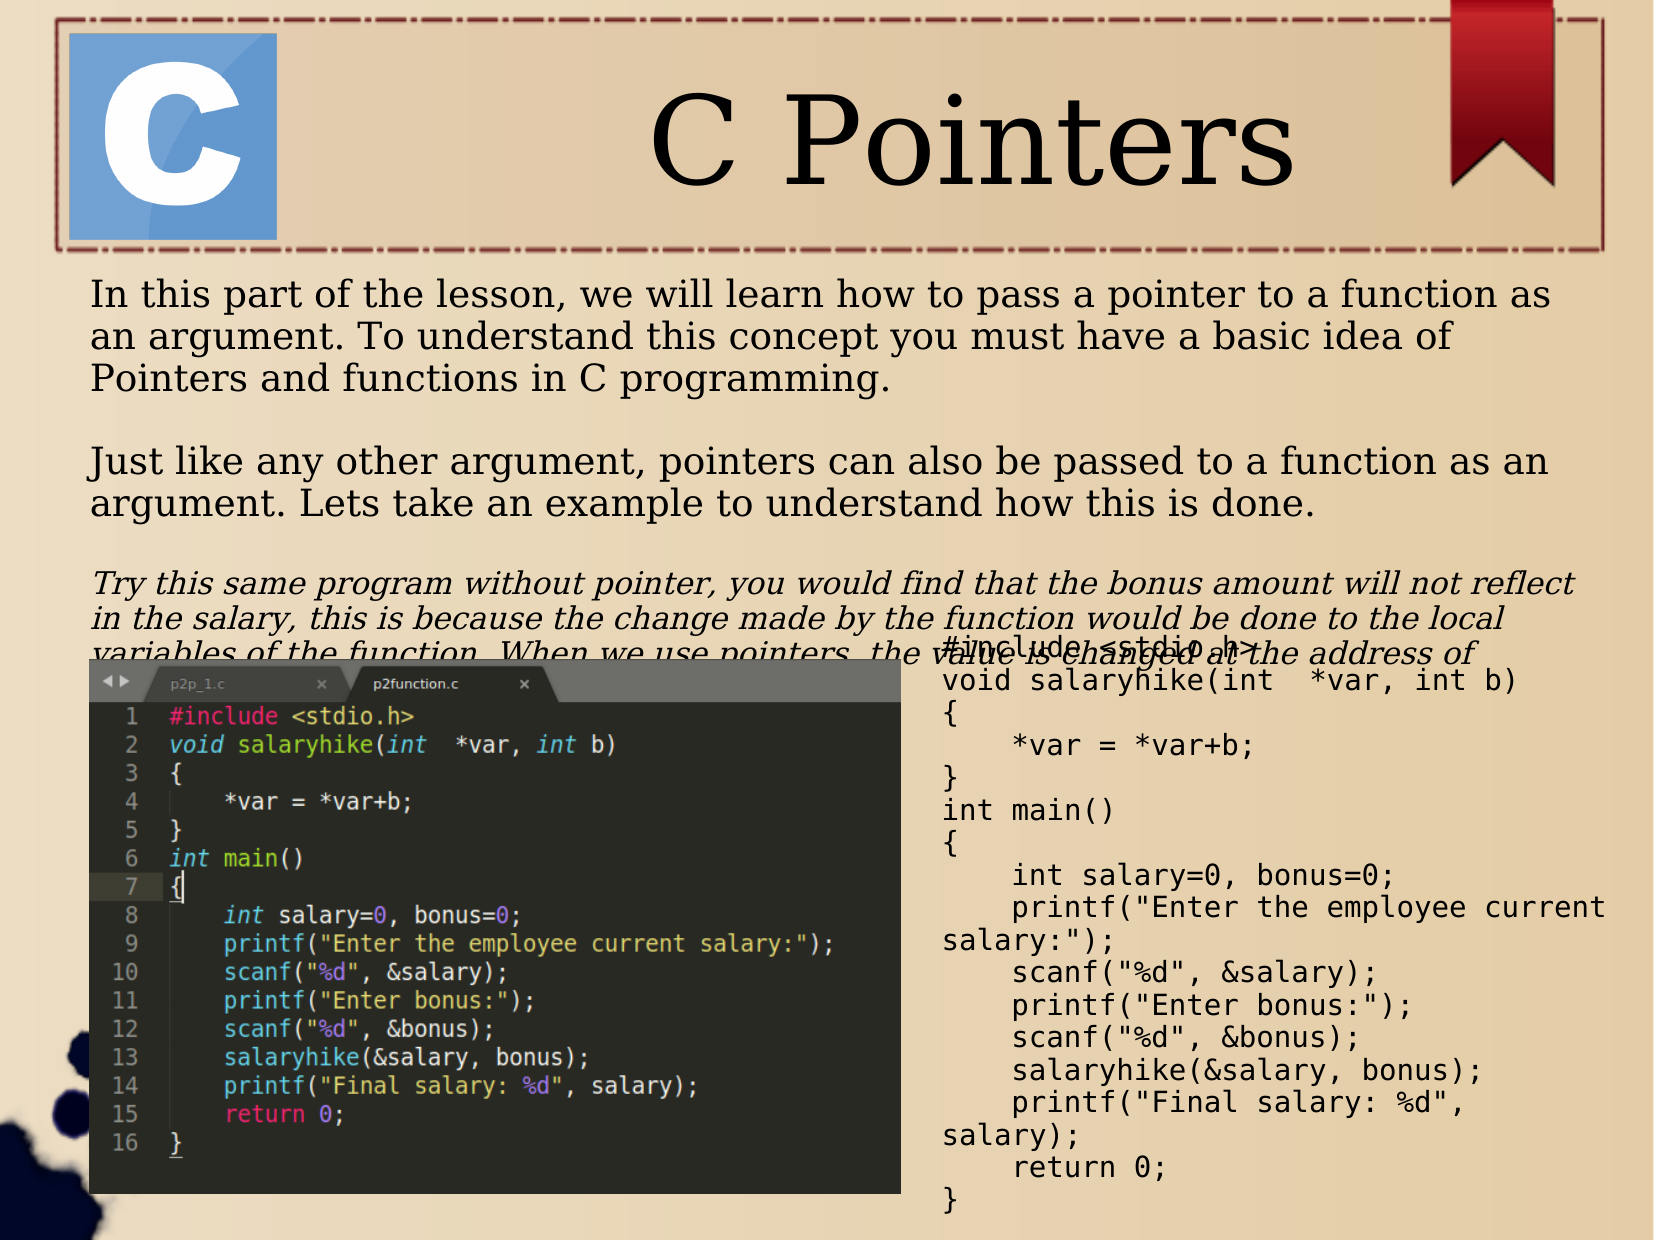

# C Pointers
In this part of the lesson, we will learn how to pass a pointer to a function as an argument. To understand this concept you must have a basic idea of Pointers and functions in C programming.
Just like any other argument, pointers can also be passed to a function as an argument. Lets take an example to understand how this is done.
Try this same program without pointer, you would find that the bonus amount will not reflect in the salary, this is because the change made by the function would be done to the local variables of the function. When we use pointers, the value is changed at the address of variable
#include <stdio.h>
void salaryhike(int *var, int b)
{
 *var = *var+b;
}
int main()
{
 int salary=0, bonus=0;
 printf("Enter the employee current salary:");
 scanf("%d", &salary);
 printf("Enter bonus:");
 scanf("%d", &bonus);
 salaryhike(&salary, bonus);
 printf("Final salary: %d", salary);
 return 0;
}